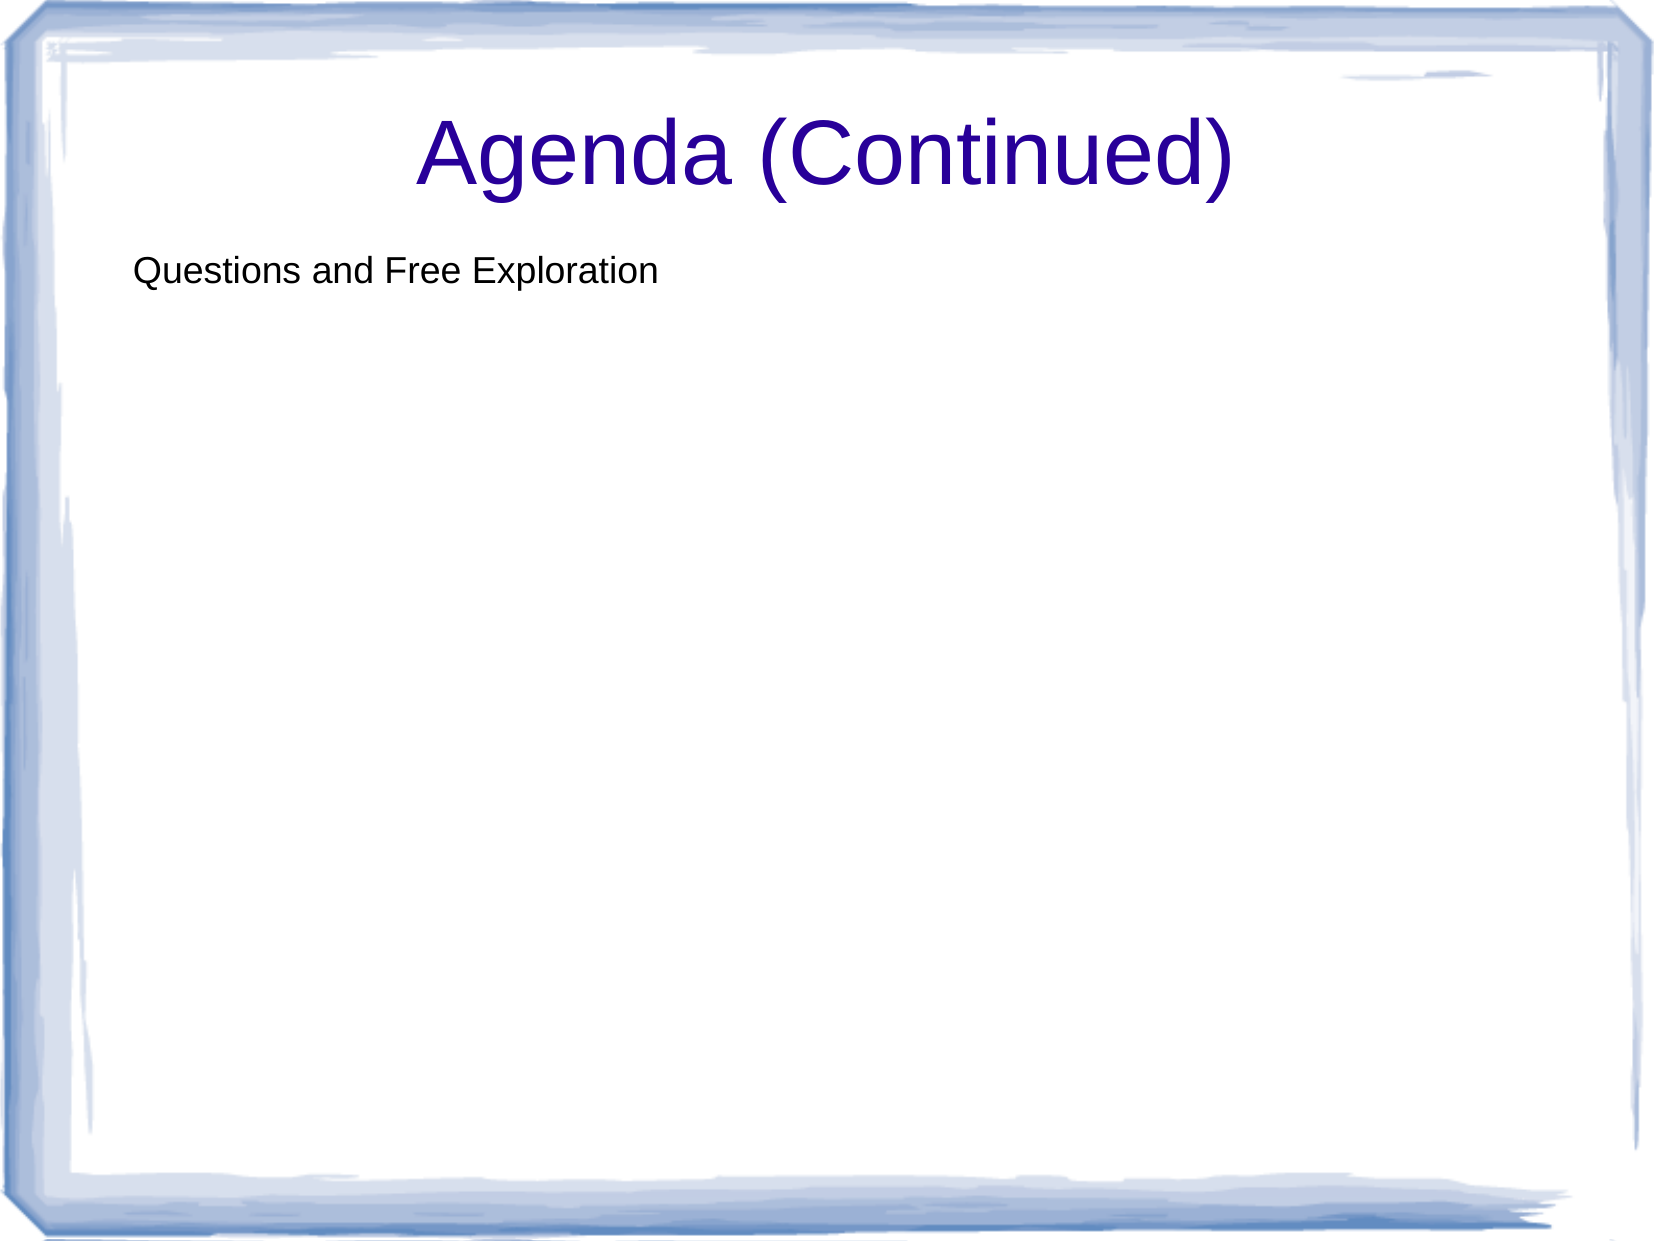

# Agenda (Continued)
Questions and Free Exploration